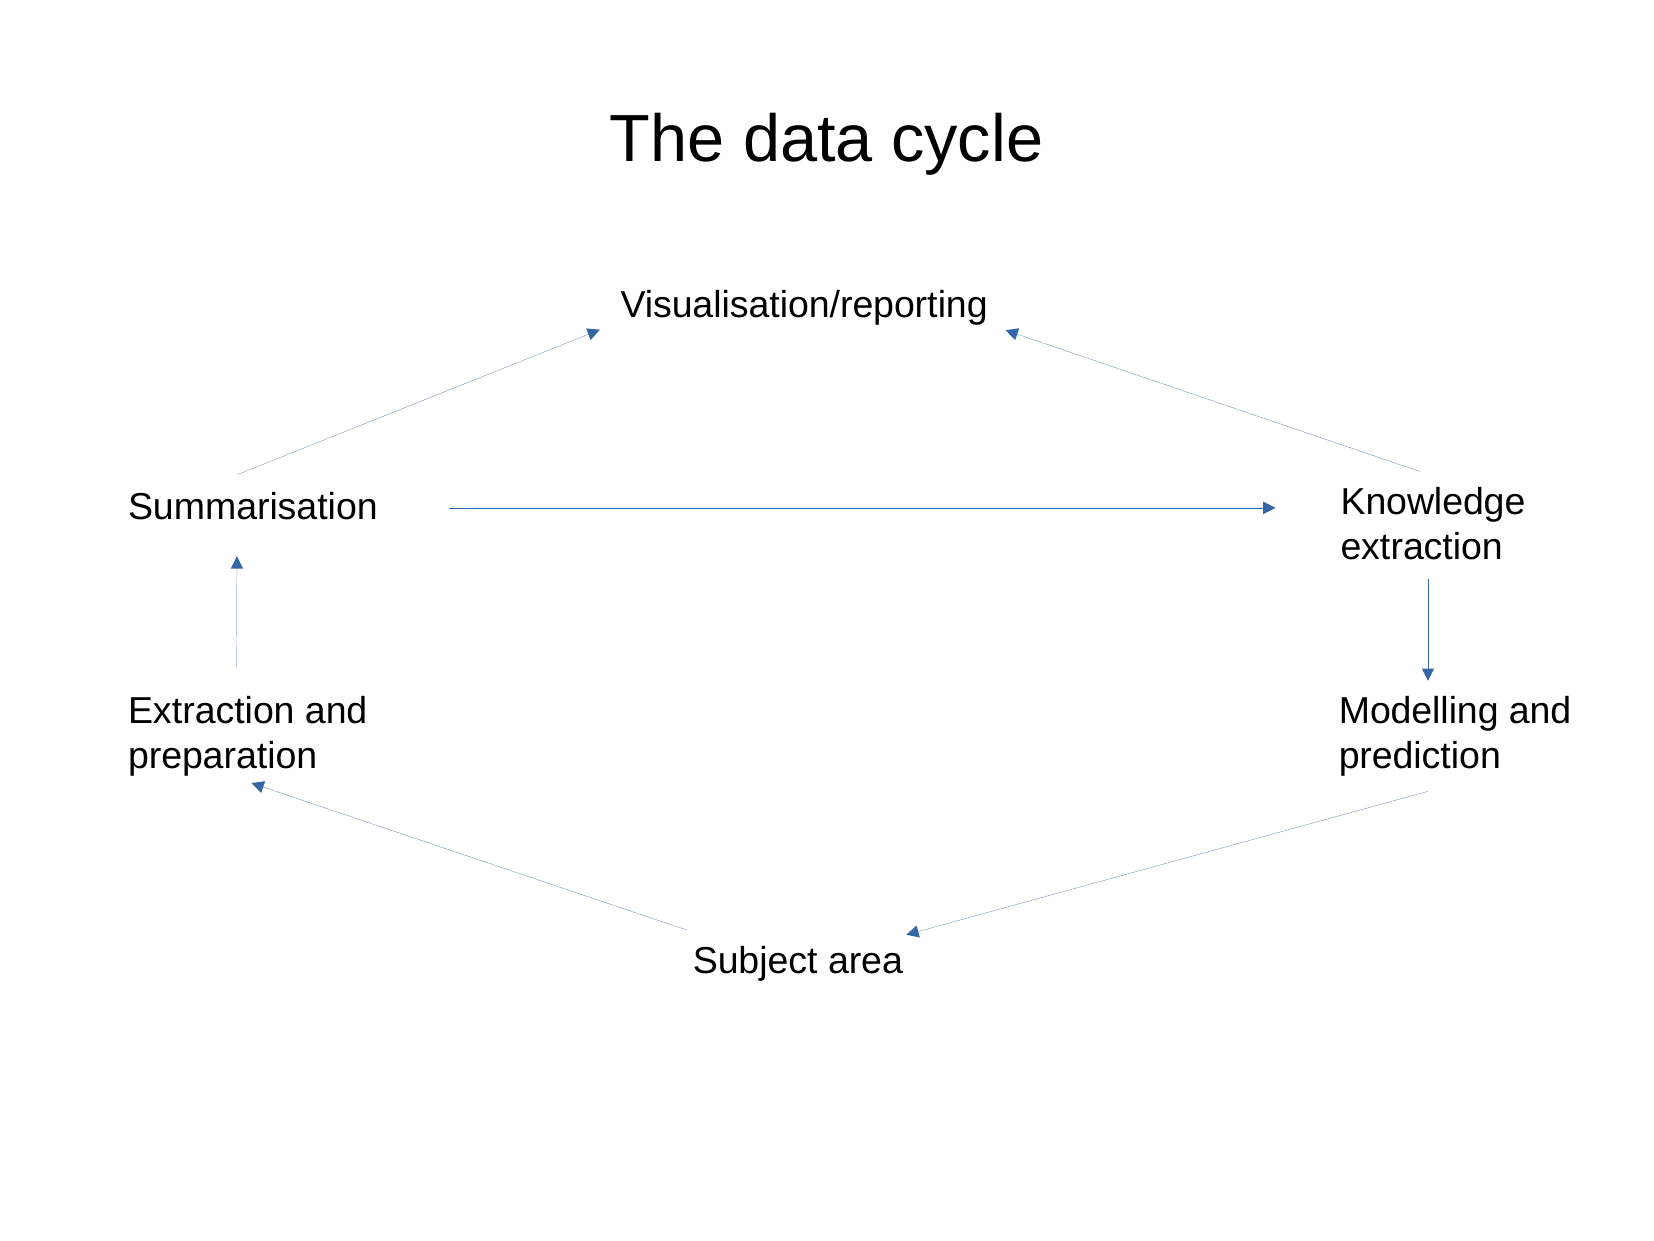

The data cycle
Visualisation/reporting
Knowledge extraction
Summarisation
Extraction and preparation
Modelling and prediction
Subject area